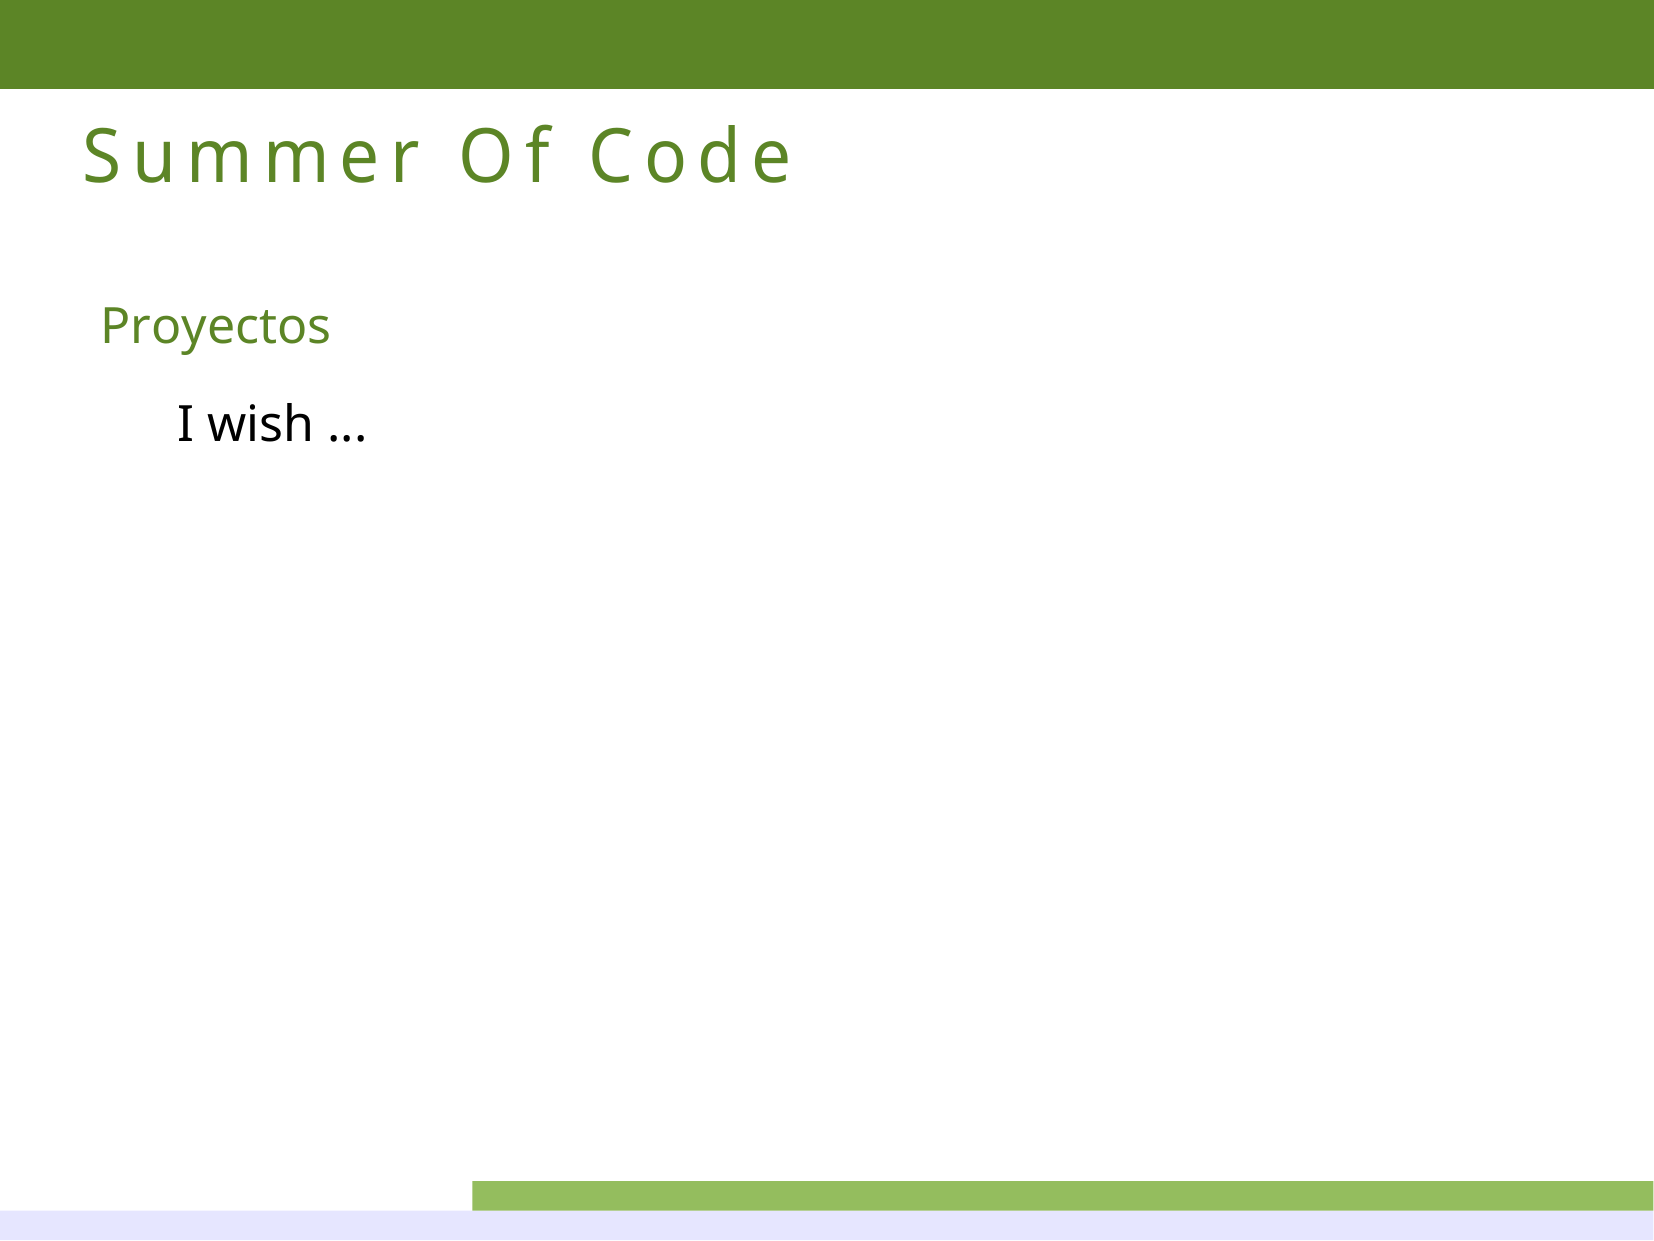

# Summer Of Code
Proyectos
I wish ...